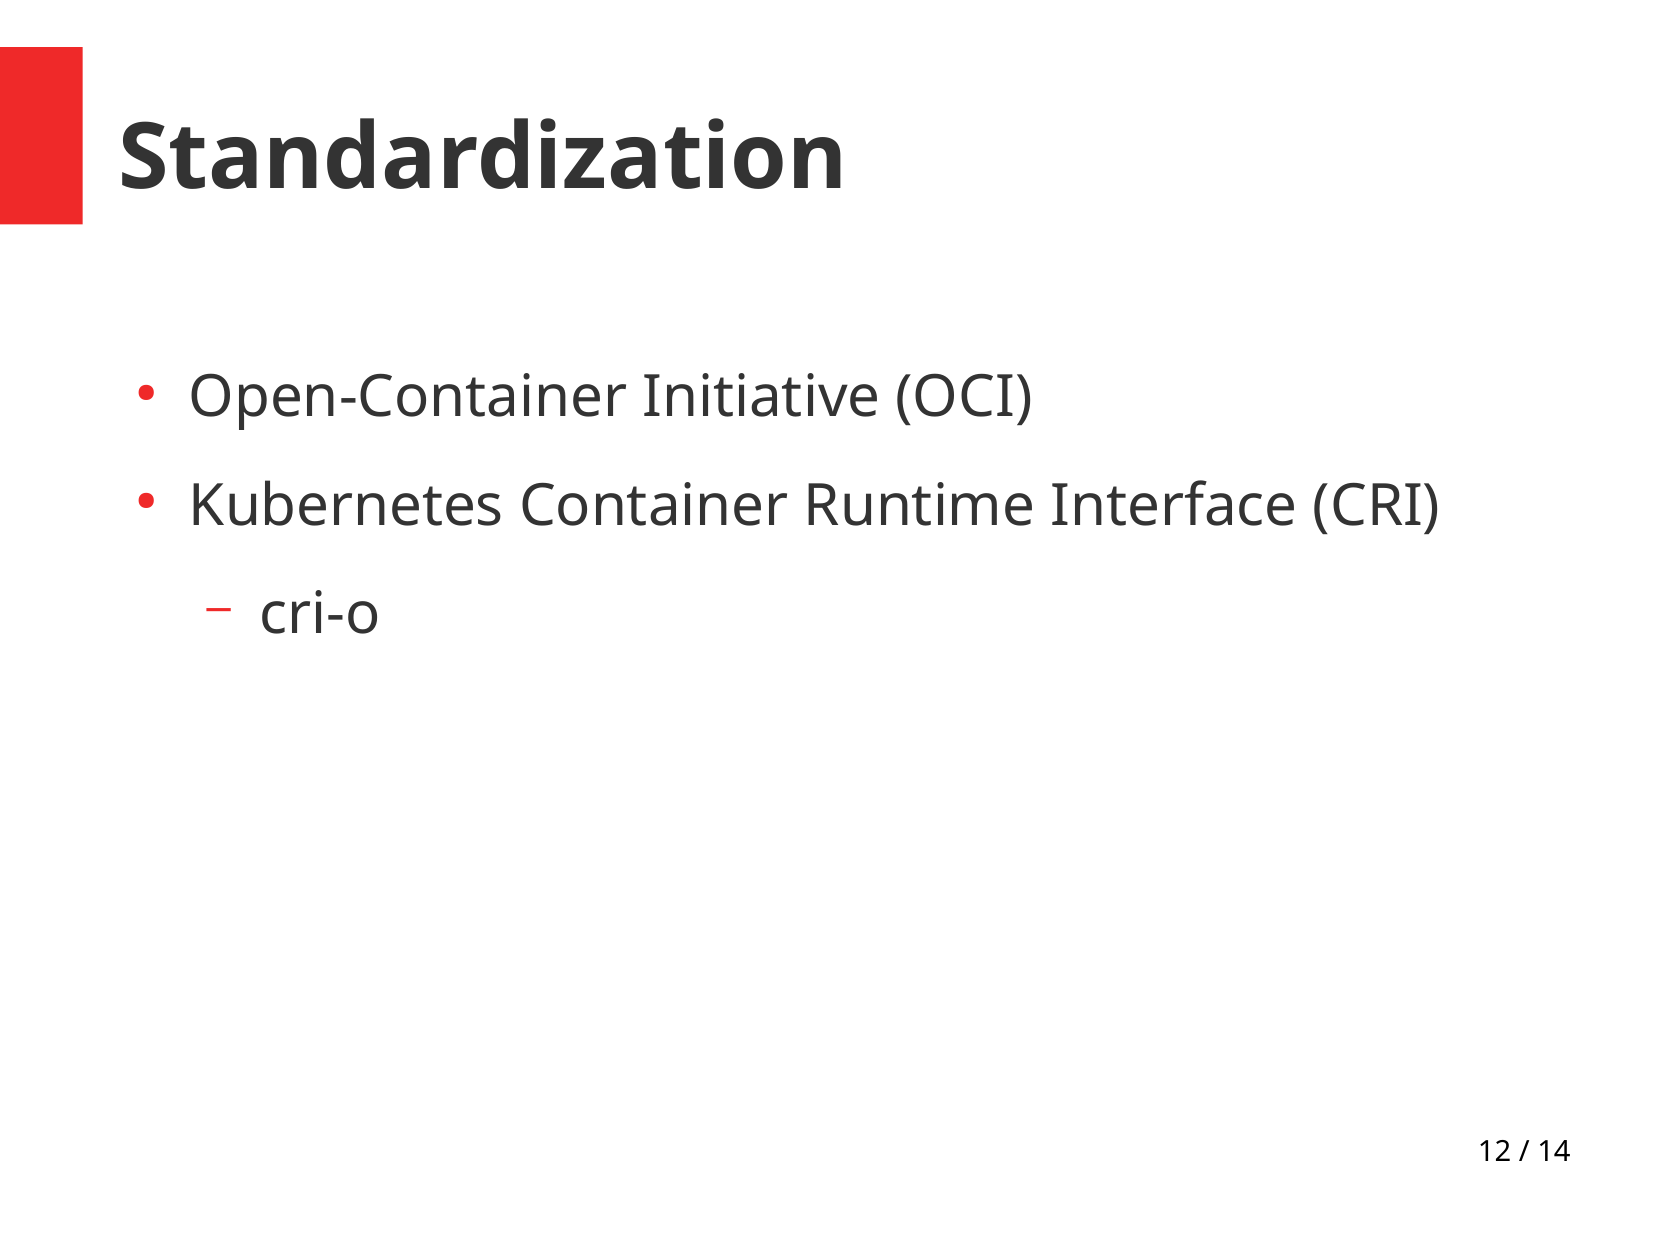

# Standardization
Open-Container Initiative (OCI)
Kubernetes Container Runtime Interface (CRI)
cri-o
12